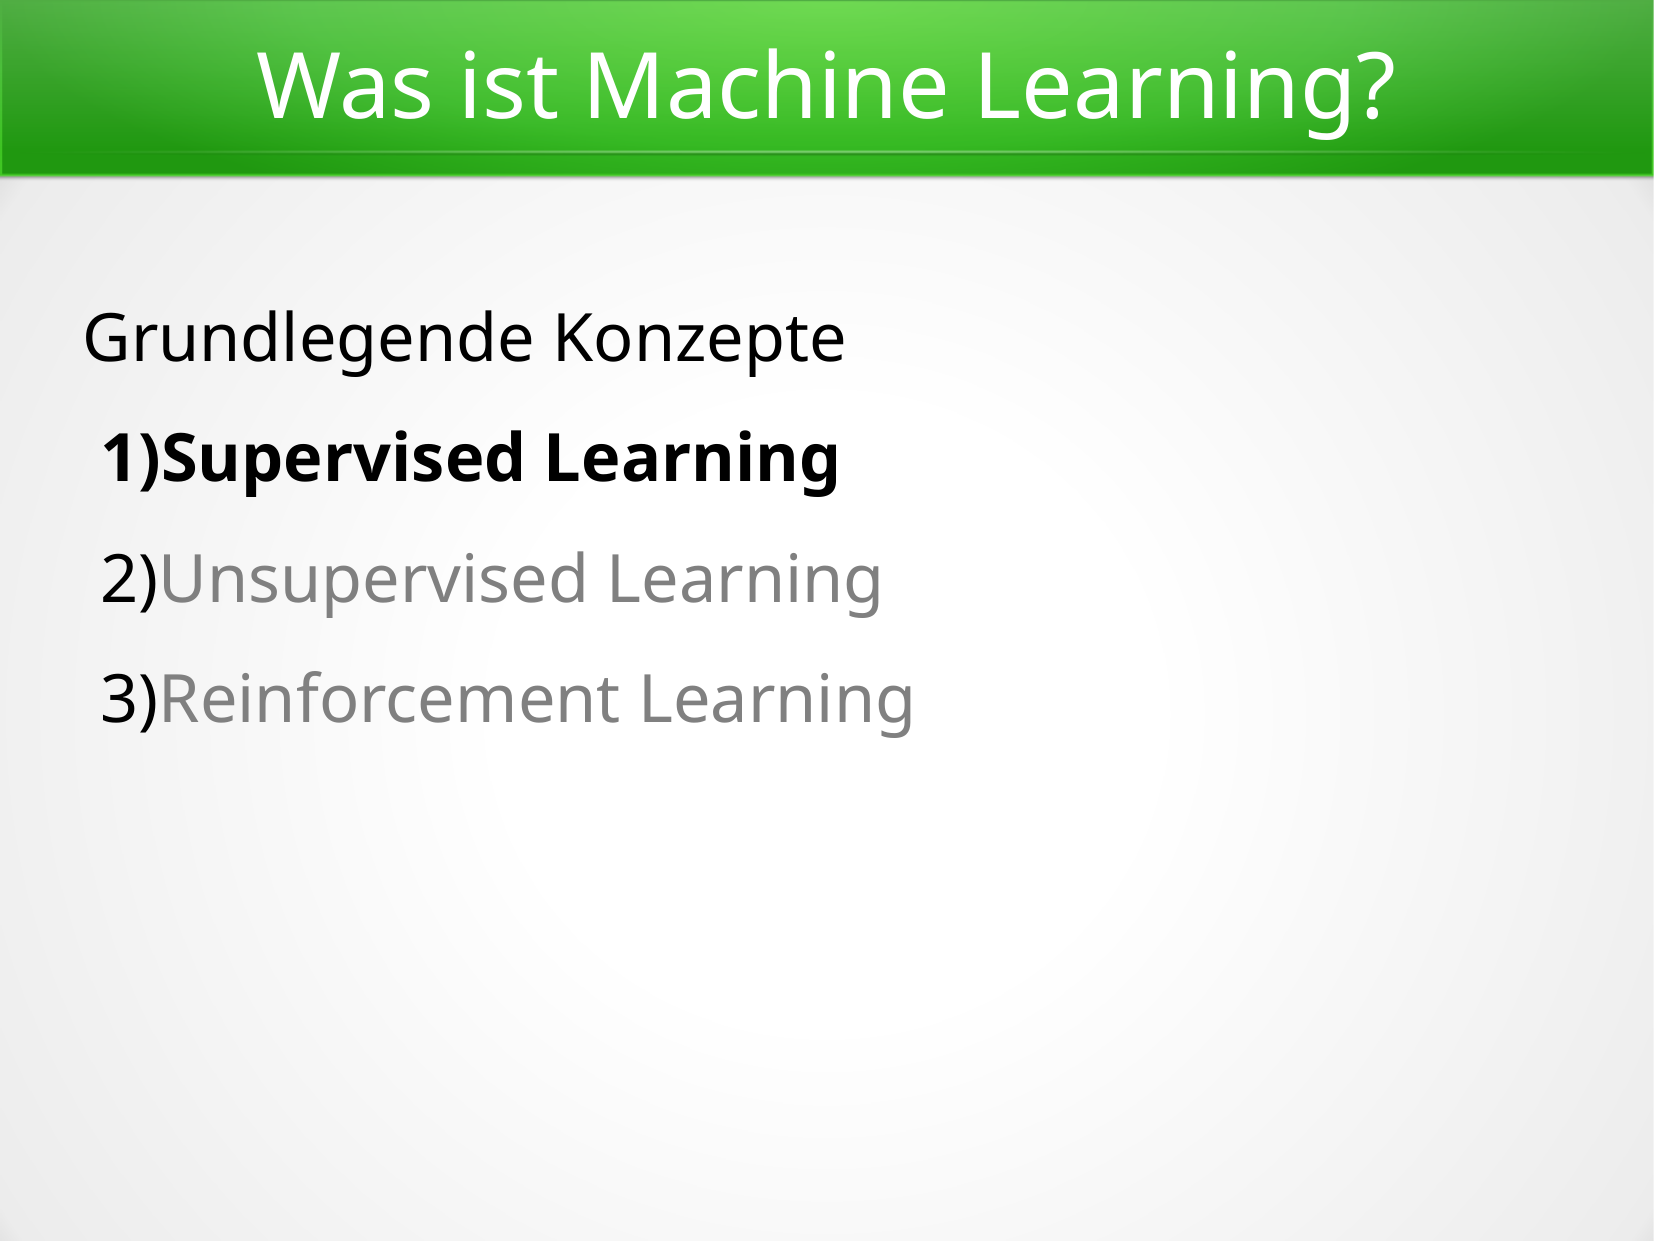

# Was ist Machine Learning?
Grundlegende Konzepte
Supervised Learning
Unsupervised Learning
Reinforcement Learning